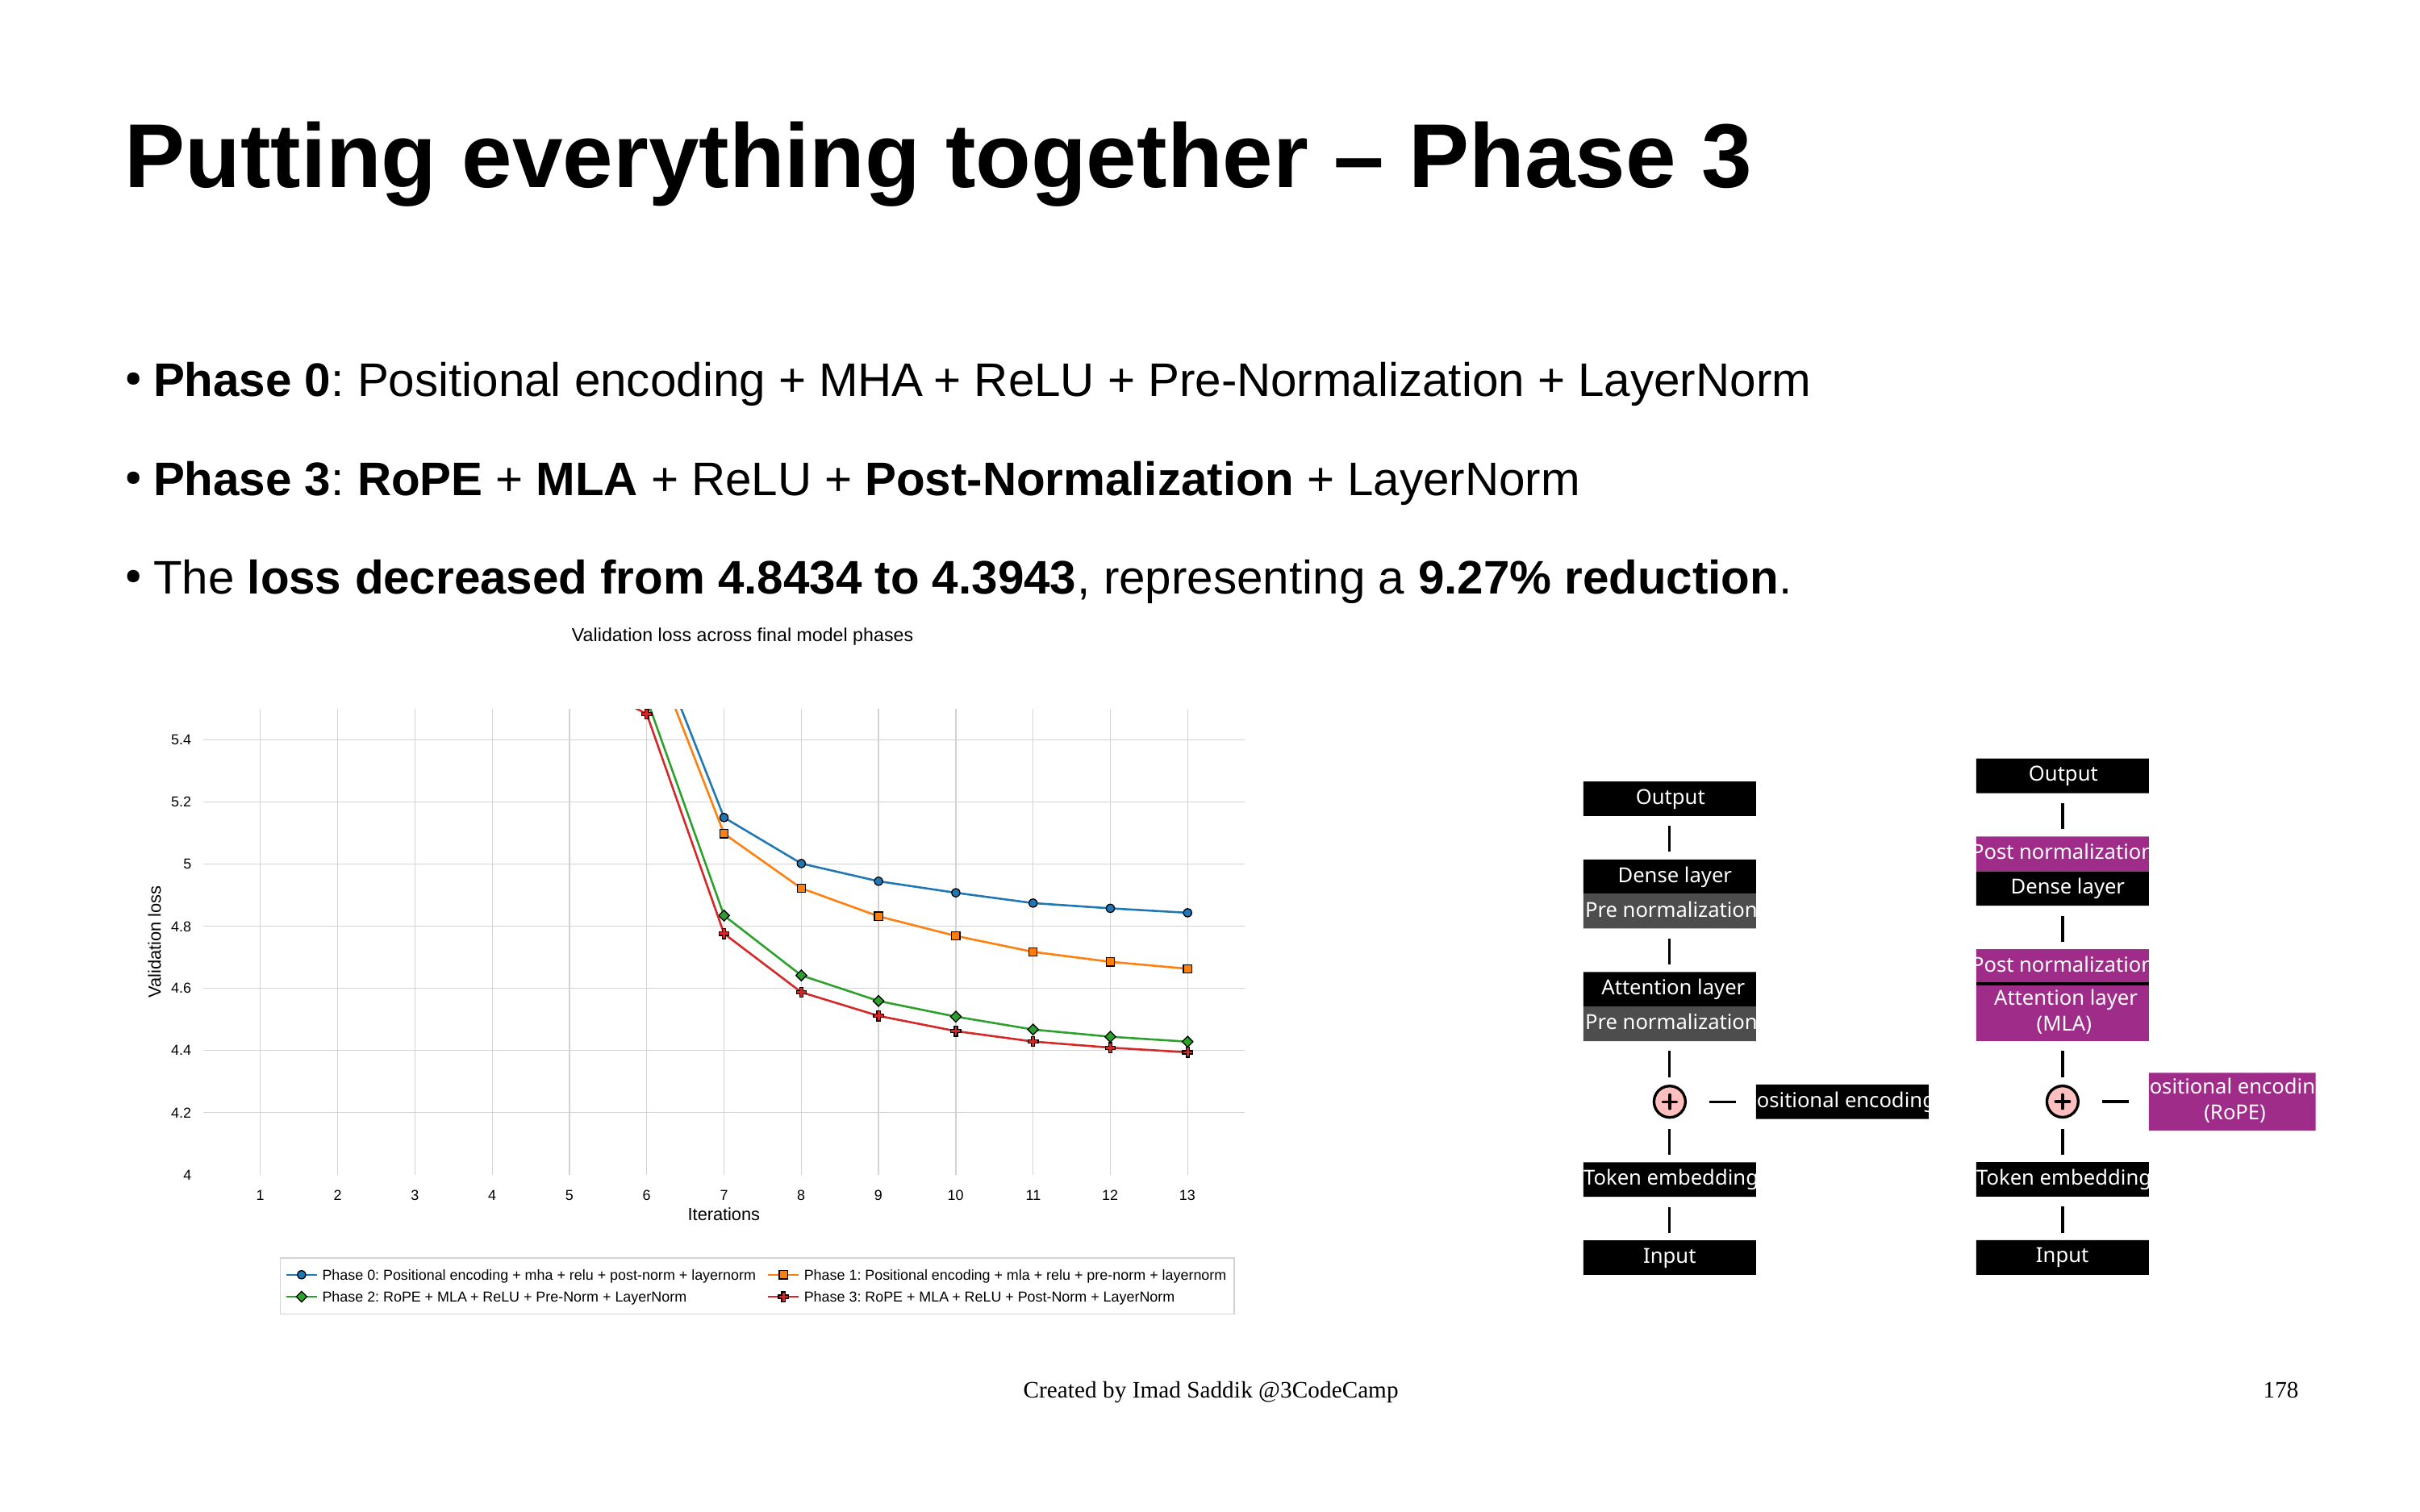

Putting everything together – Phase 3
Phase 0: Positional encoding + MHA + ReLU + Pre-Normalization + LayerNorm
Phase 3: RoPE + MLA + ReLU + Post-Normalization + LayerNorm
The loss decreased from 4.8434 to 4.3943, representing a 9.27% reduction.
Created by Imad Saddik @3CodeCamp
178